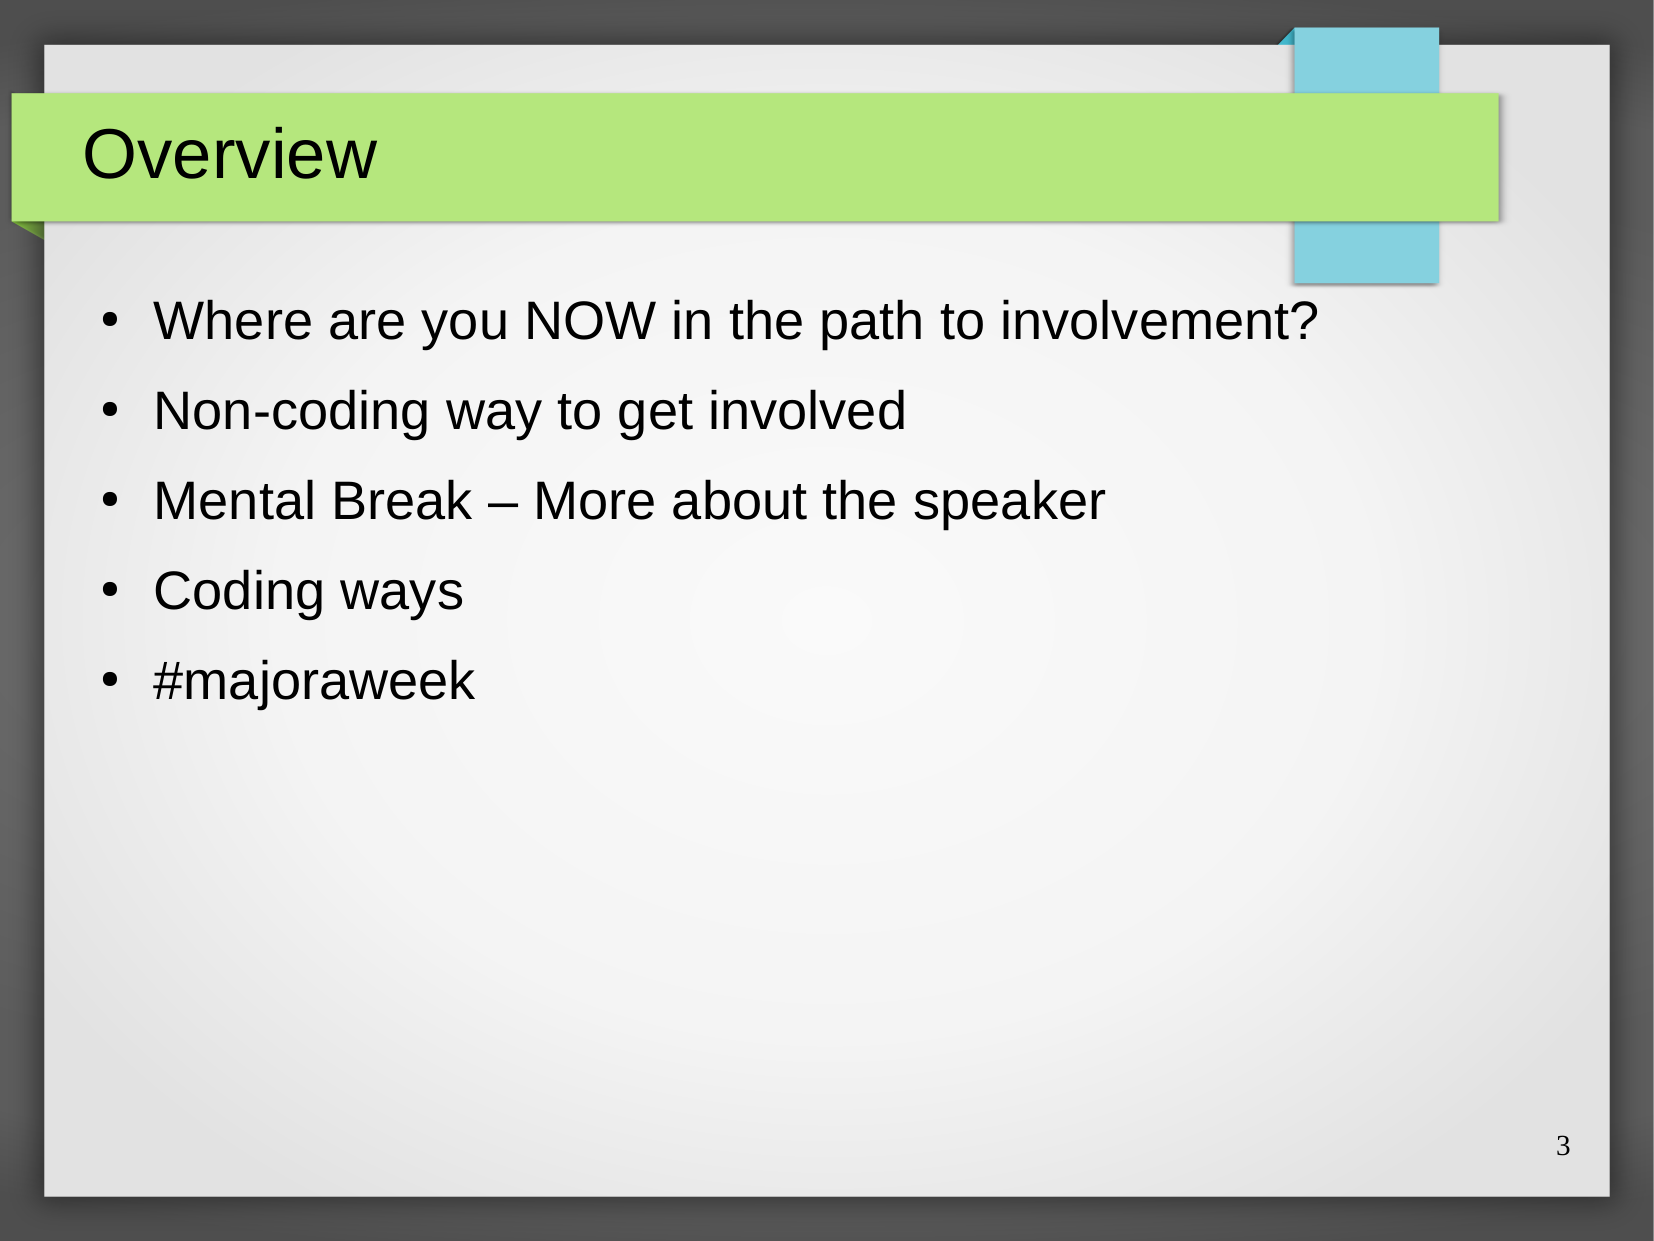

# Overview
Where are you NOW in the path to involvement?
Non-coding way to get involved
Mental Break – More about the speaker
Coding ways
#majoraweek
3